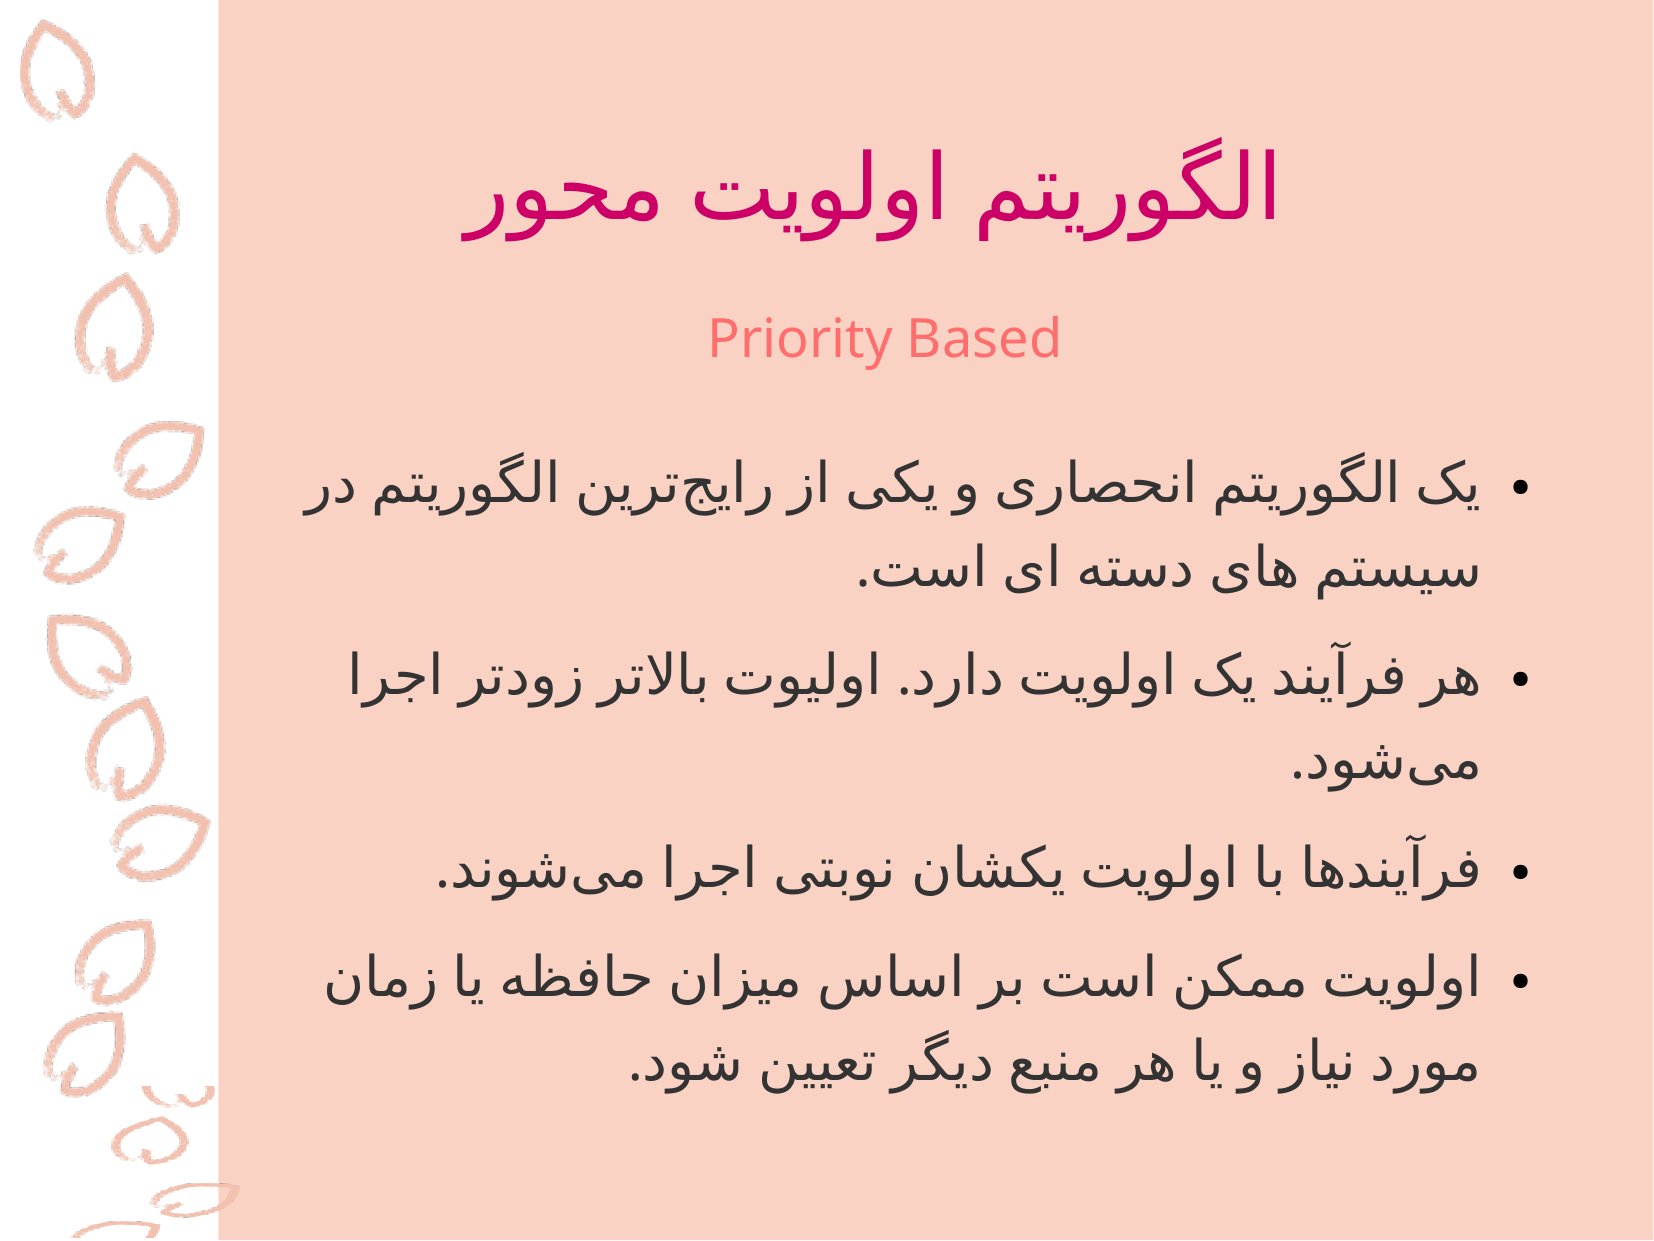

# الگوریتم اولویت محور
Priority Based
یک الگوریتم انحصاری و یکی از رایج‌ترین الگوریتم‌ در سیستم های دسته ای است.
هر فرآیند یک اولویت دارد. اولیوت بالاتر زودتر اجرا می‌شود.
فرآیندها با اولویت یکشان نوبتی اجرا می‌شوند.
اولویت ممکن است بر اساس میزان حافظه یا زمان مورد نیاز و یا هر منبع دیگر تعیین شود.